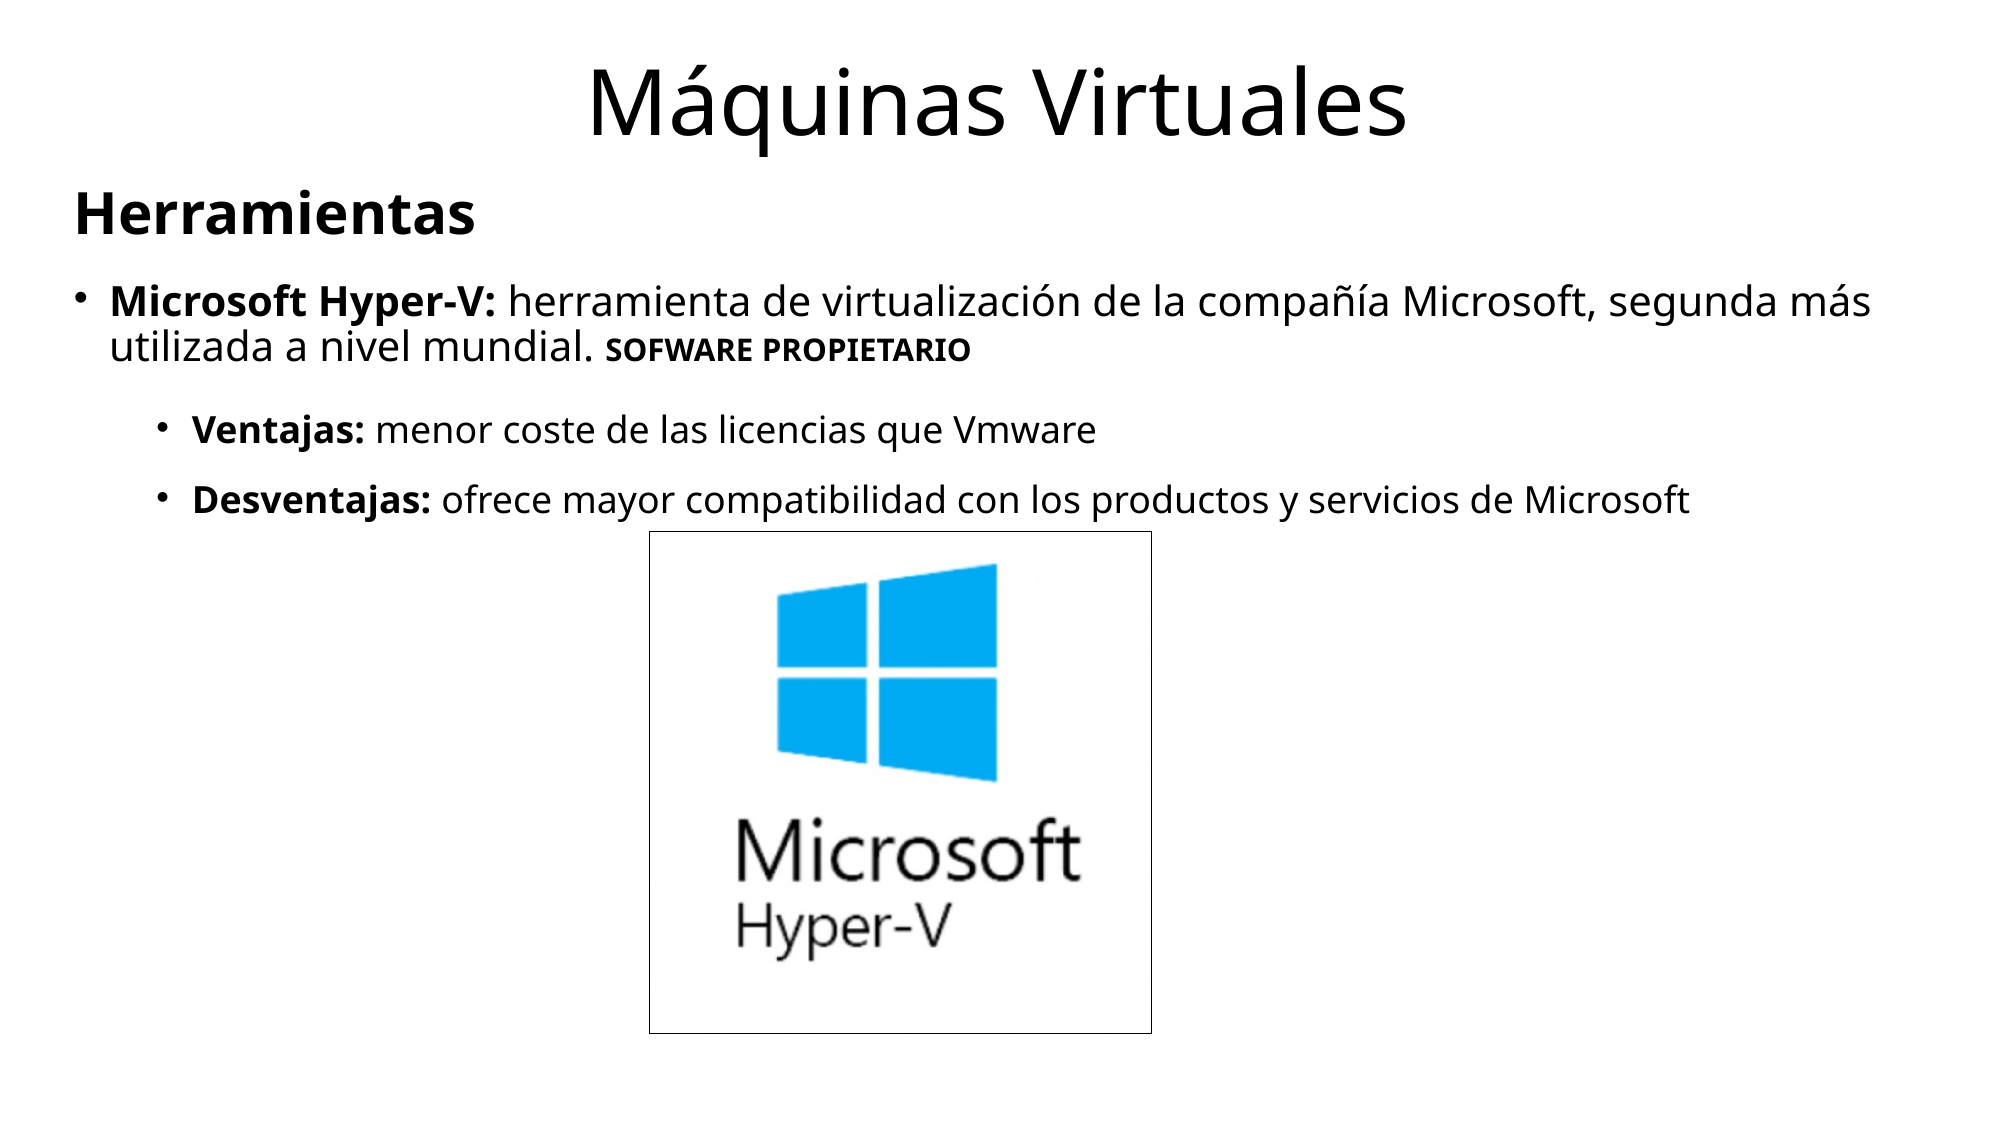

Máquinas Virtuales
# Herramientas
Microsoft Hyper-V: herramienta de virtualización de la compañía Microsoft, segunda más utilizada a nivel mundial. SOFWARE PROPIETARIO
Ventajas: menor coste de las licencias que Vmware
Desventajas: ofrece mayor compatibilidad con los productos y servicios de Microsoft